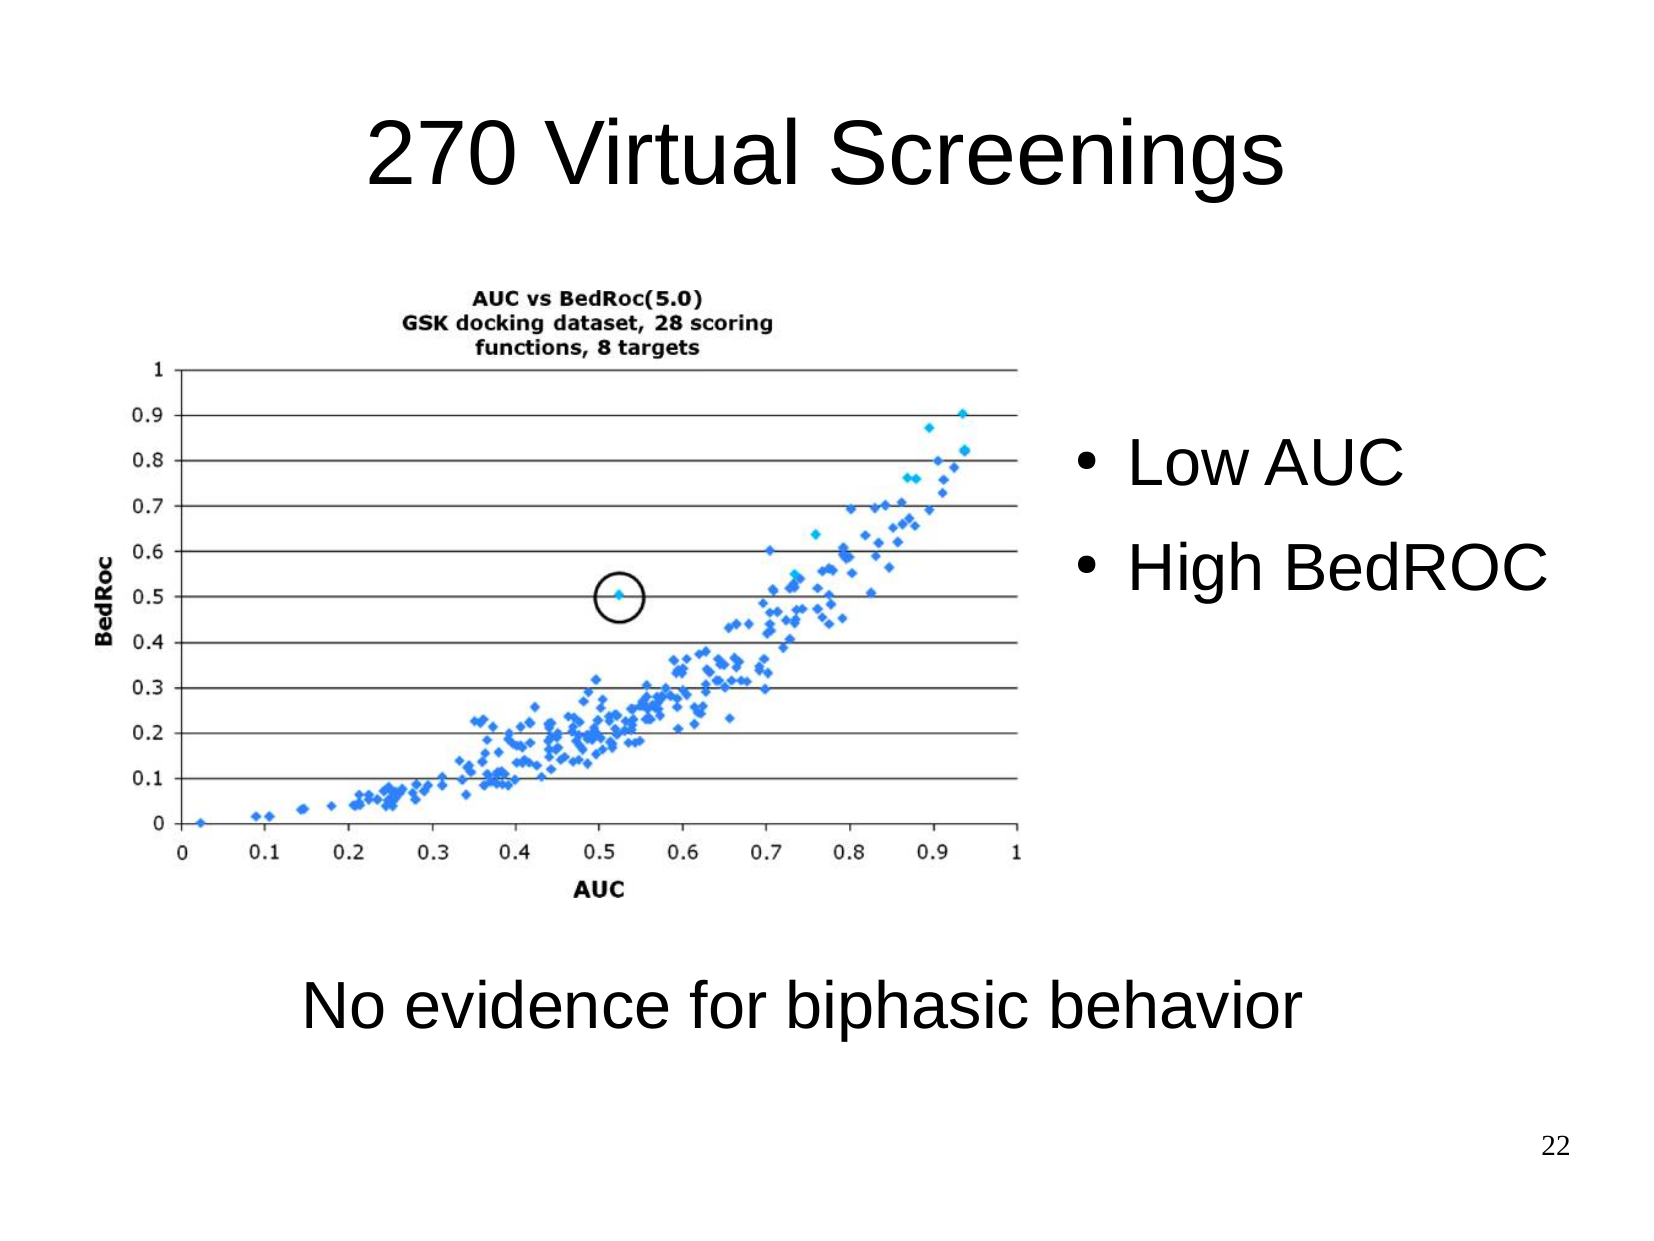

# 270 Virtual Screenings
Low AUC
High BedROC
No evidence for biphasic behavior
22